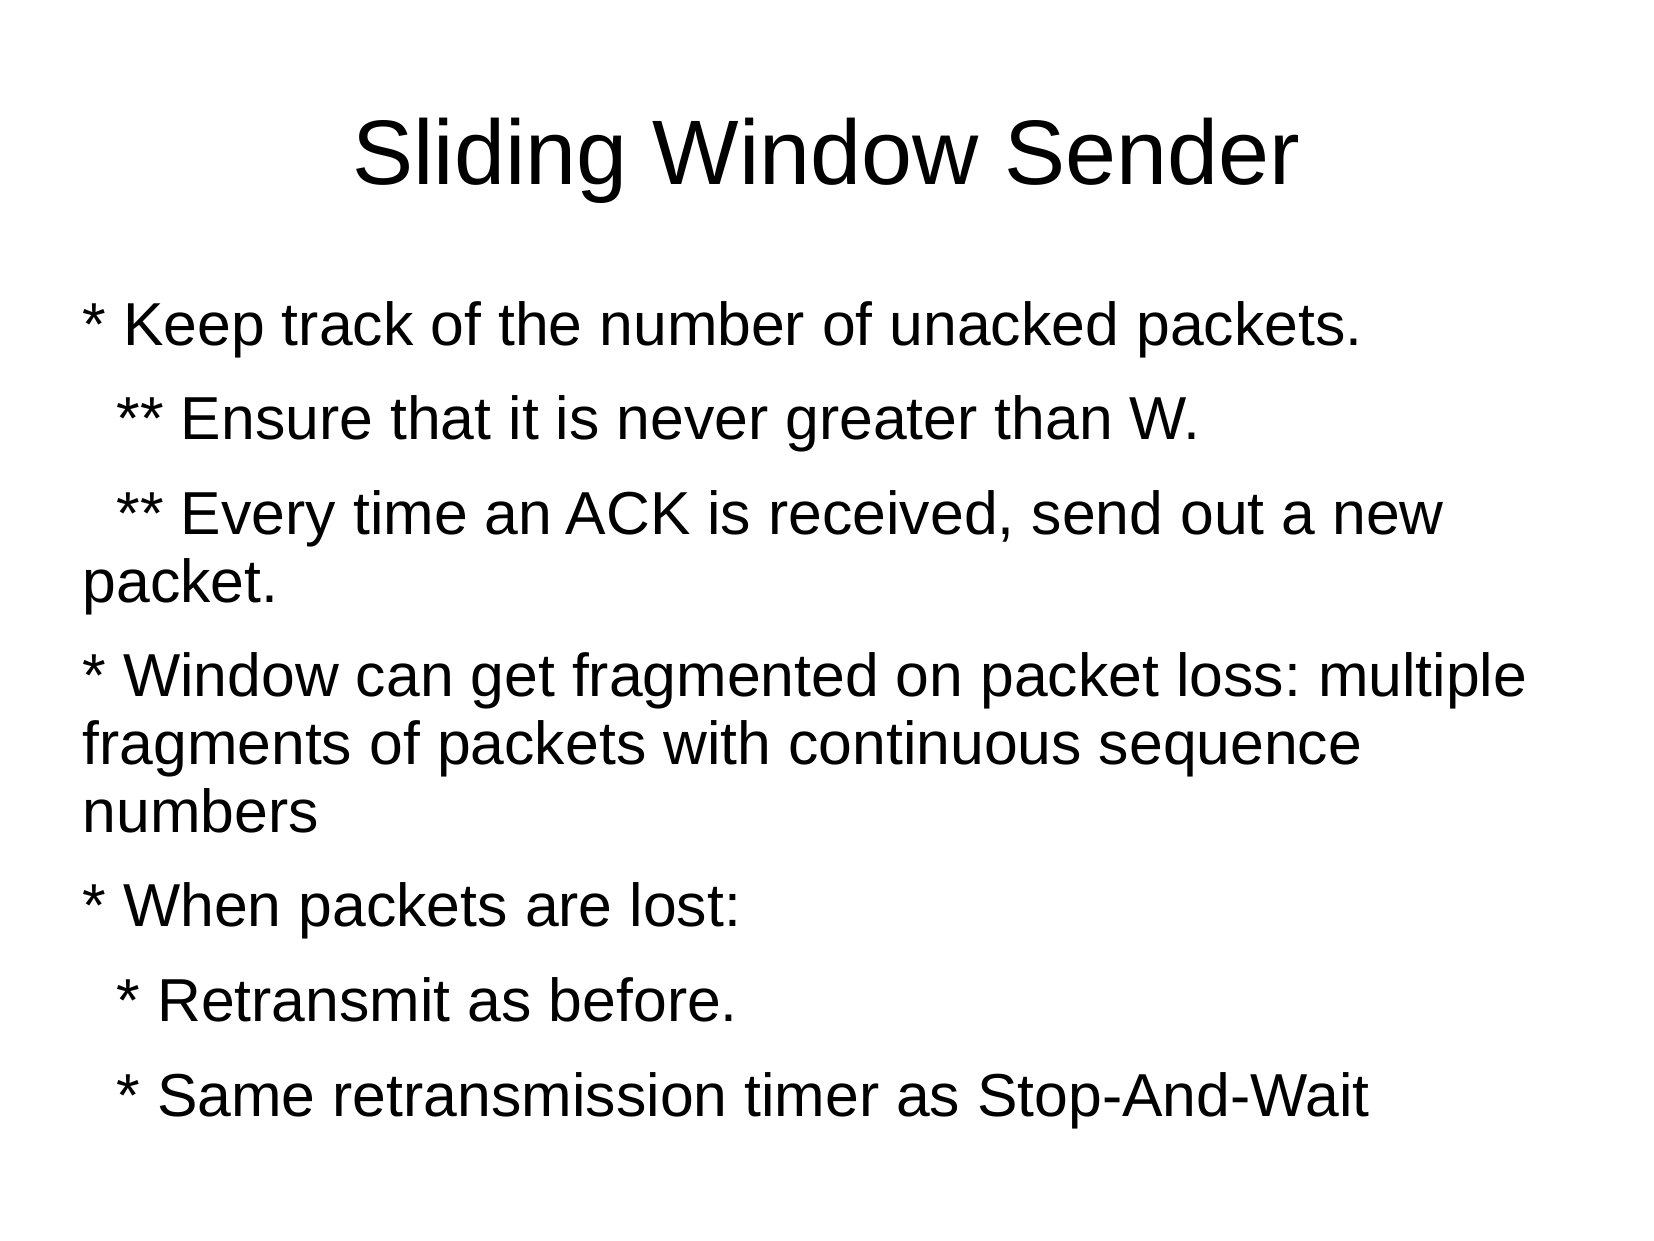

# Sliding Window Sender
* Keep track of the number of unacked packets.
 ** Ensure that it is never greater than W.
 ** Every time an ACK is received, send out a new packet.
* Window can get fragmented on packet loss: multiple fragments of packets with continuous sequence numbers
* When packets are lost:
 * Retransmit as before.
 * Same retransmission timer as Stop-And-Wait